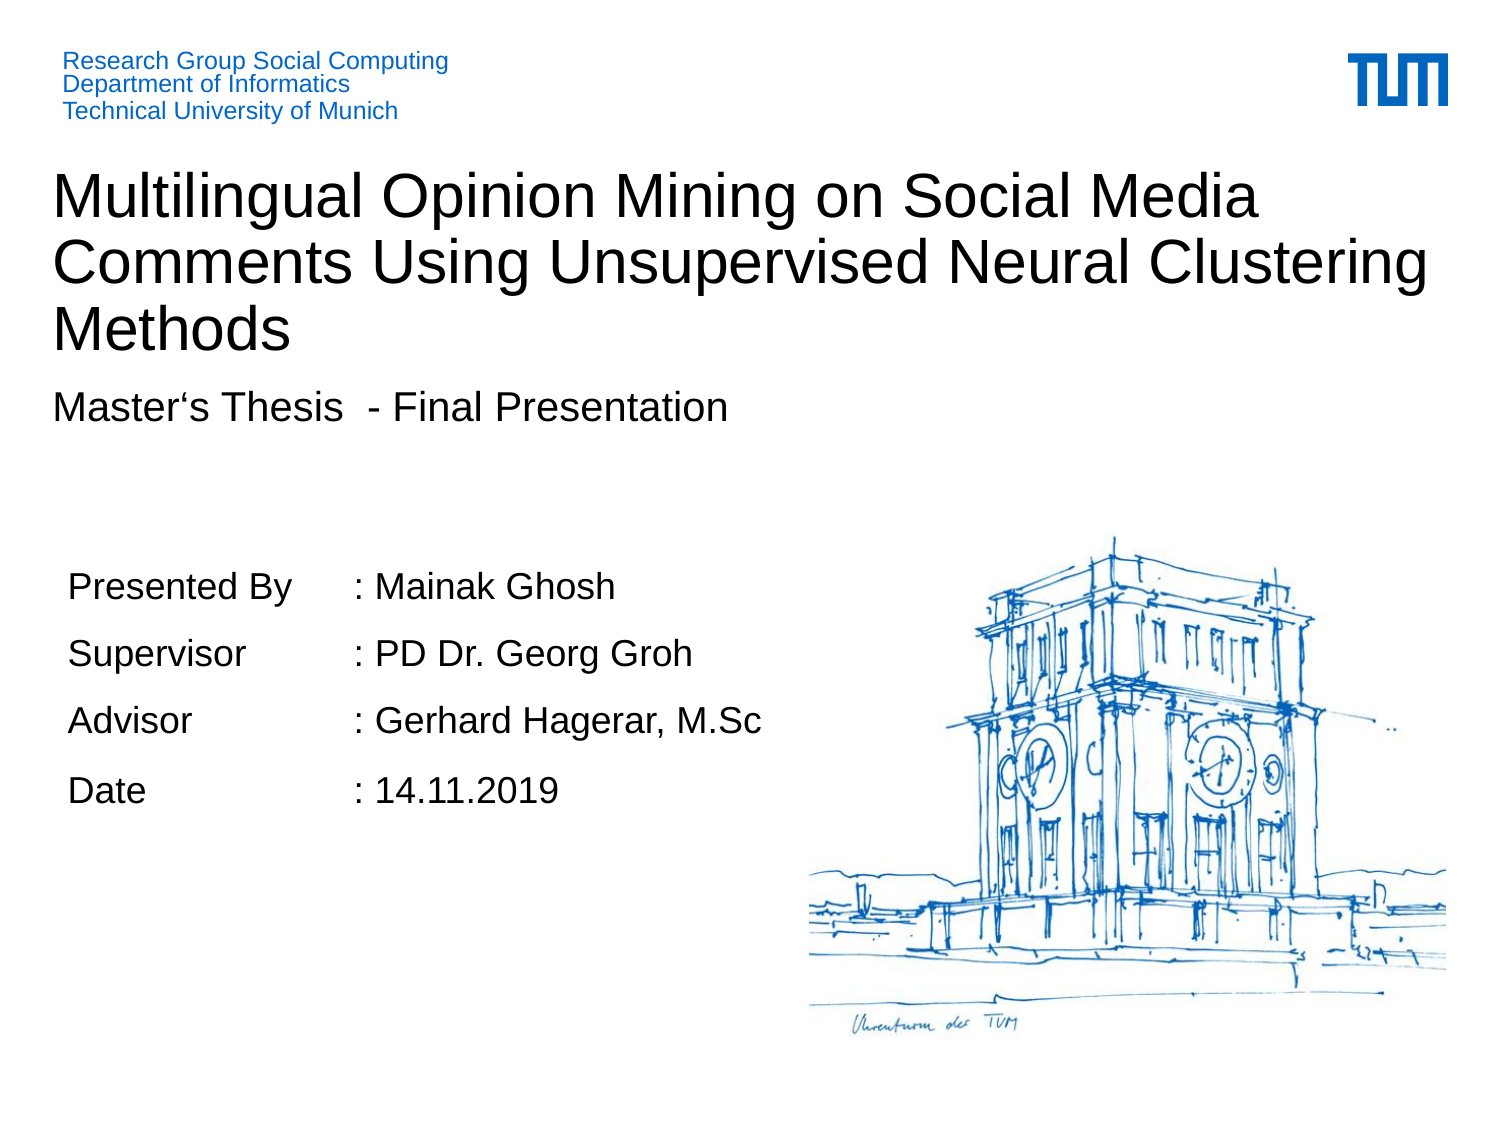

Research Group Social Computing
Department of Informatics
Technical University of Munich
# Multilingual Opinion Mining on Social Media Comments Using Unsupervised Neural Clustering Methods Master‘s Thesis - Final Presentation
| Presented By | : Mainak Ghosh |
| --- | --- |
| Supervisor | : PD Dr. Georg Groh |
| Advisor | : Gerhard Hagerar, M.Sc |
| Date | : 14.11.2019 |